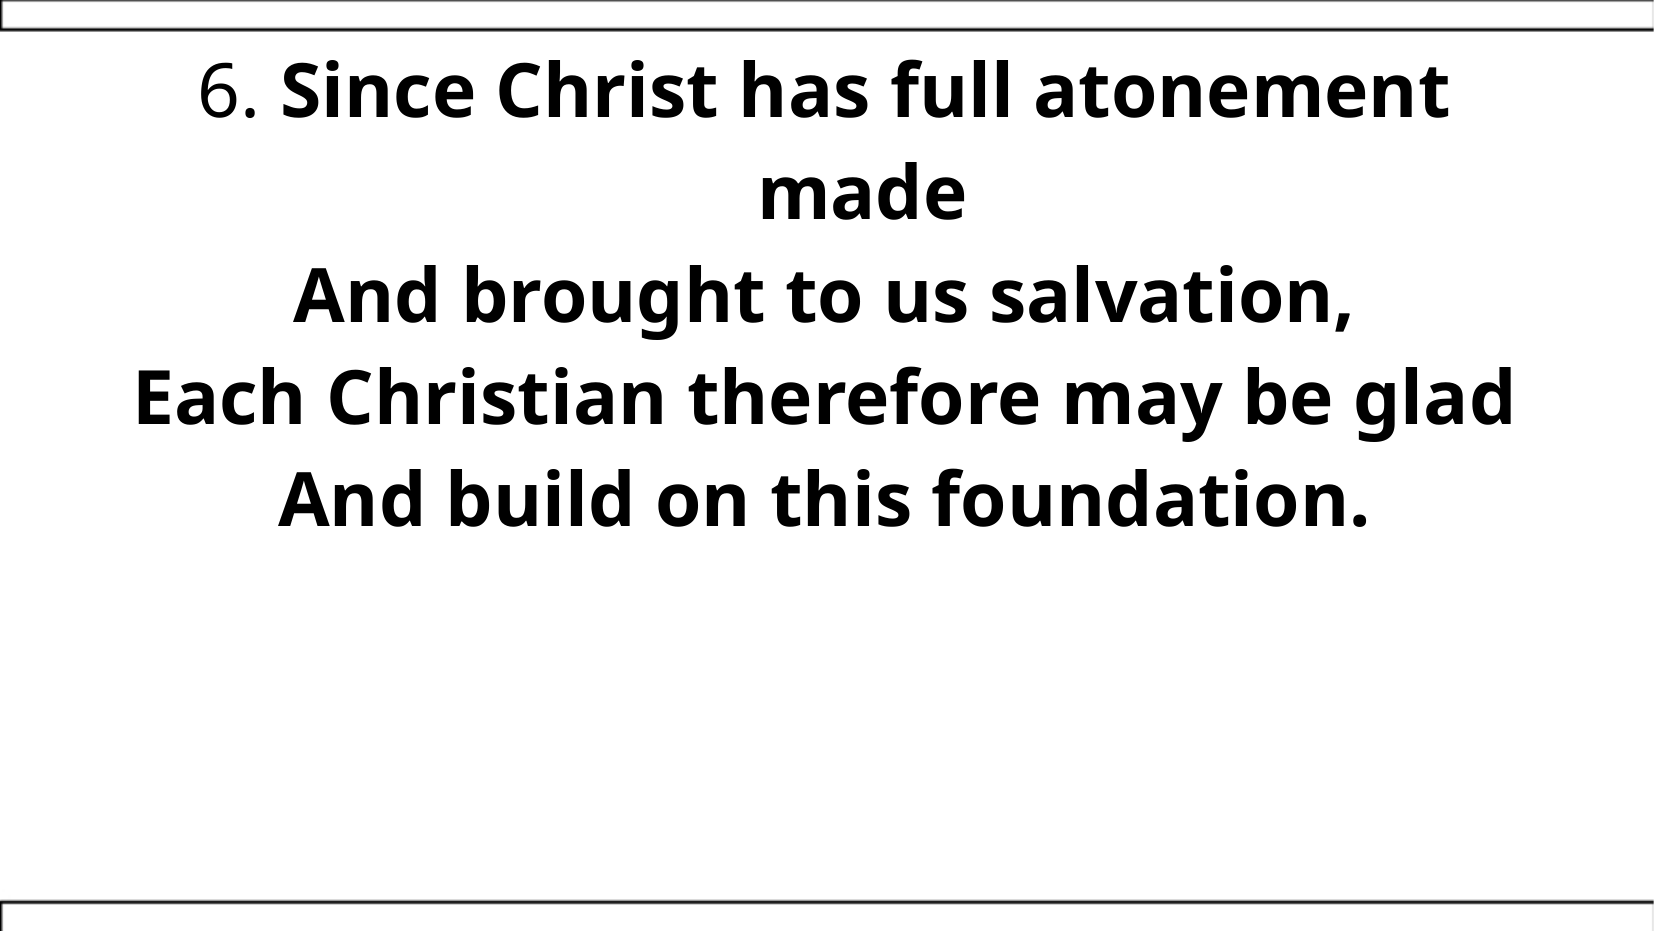

6. Since Christ has full atonement made
And brought to us salvation,
Each Christian therefore may be glad
And build on this foundation.